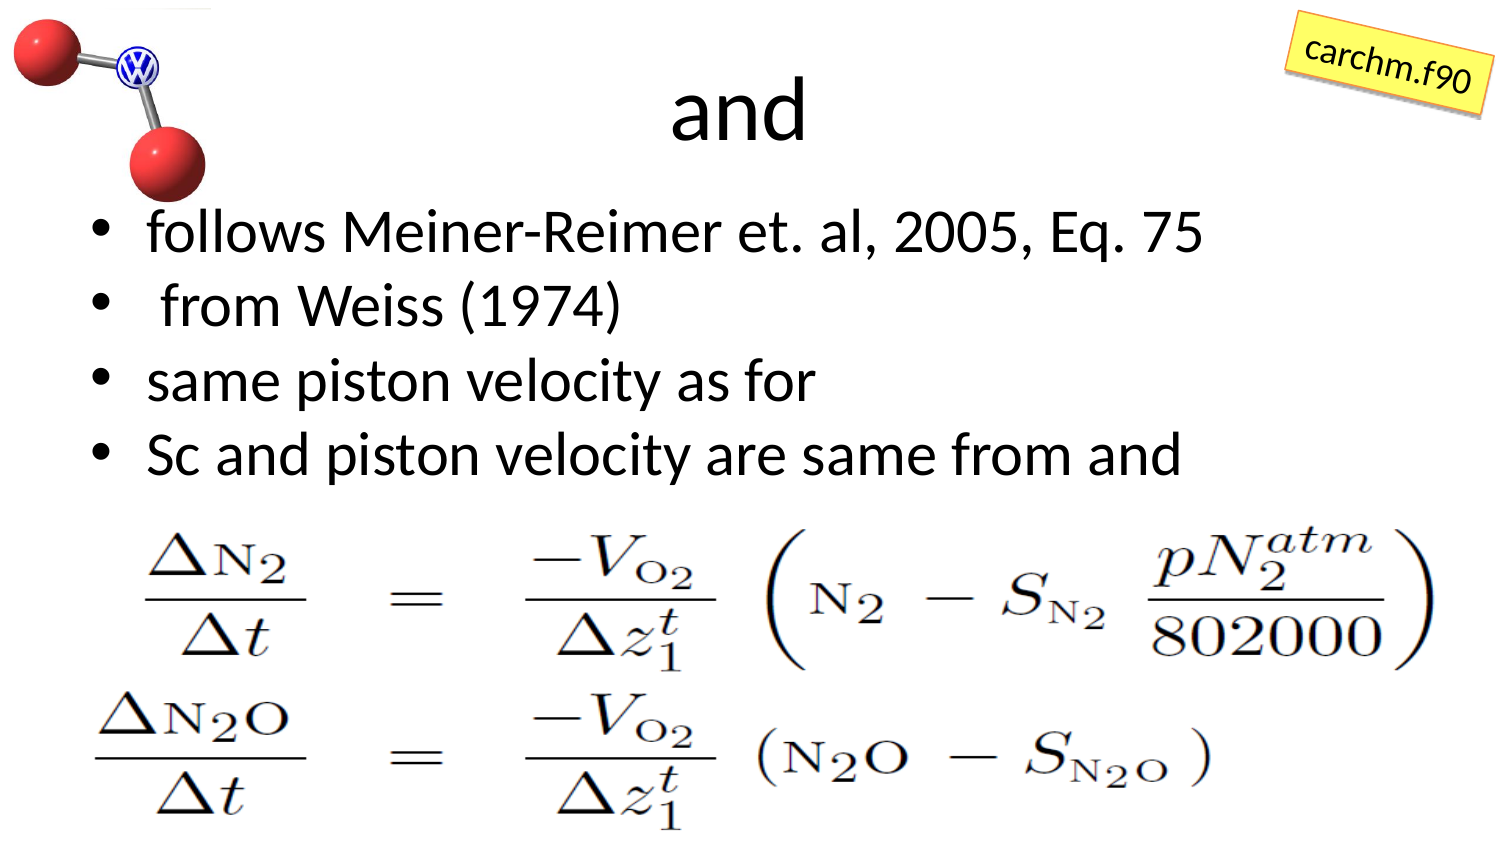

carchm.f90
# and
follows Meiner-Reimer et. al, 2005, Eq. 75
 from Weiss (1974)
same piston velocity as for
Sc and piston velocity are same from and